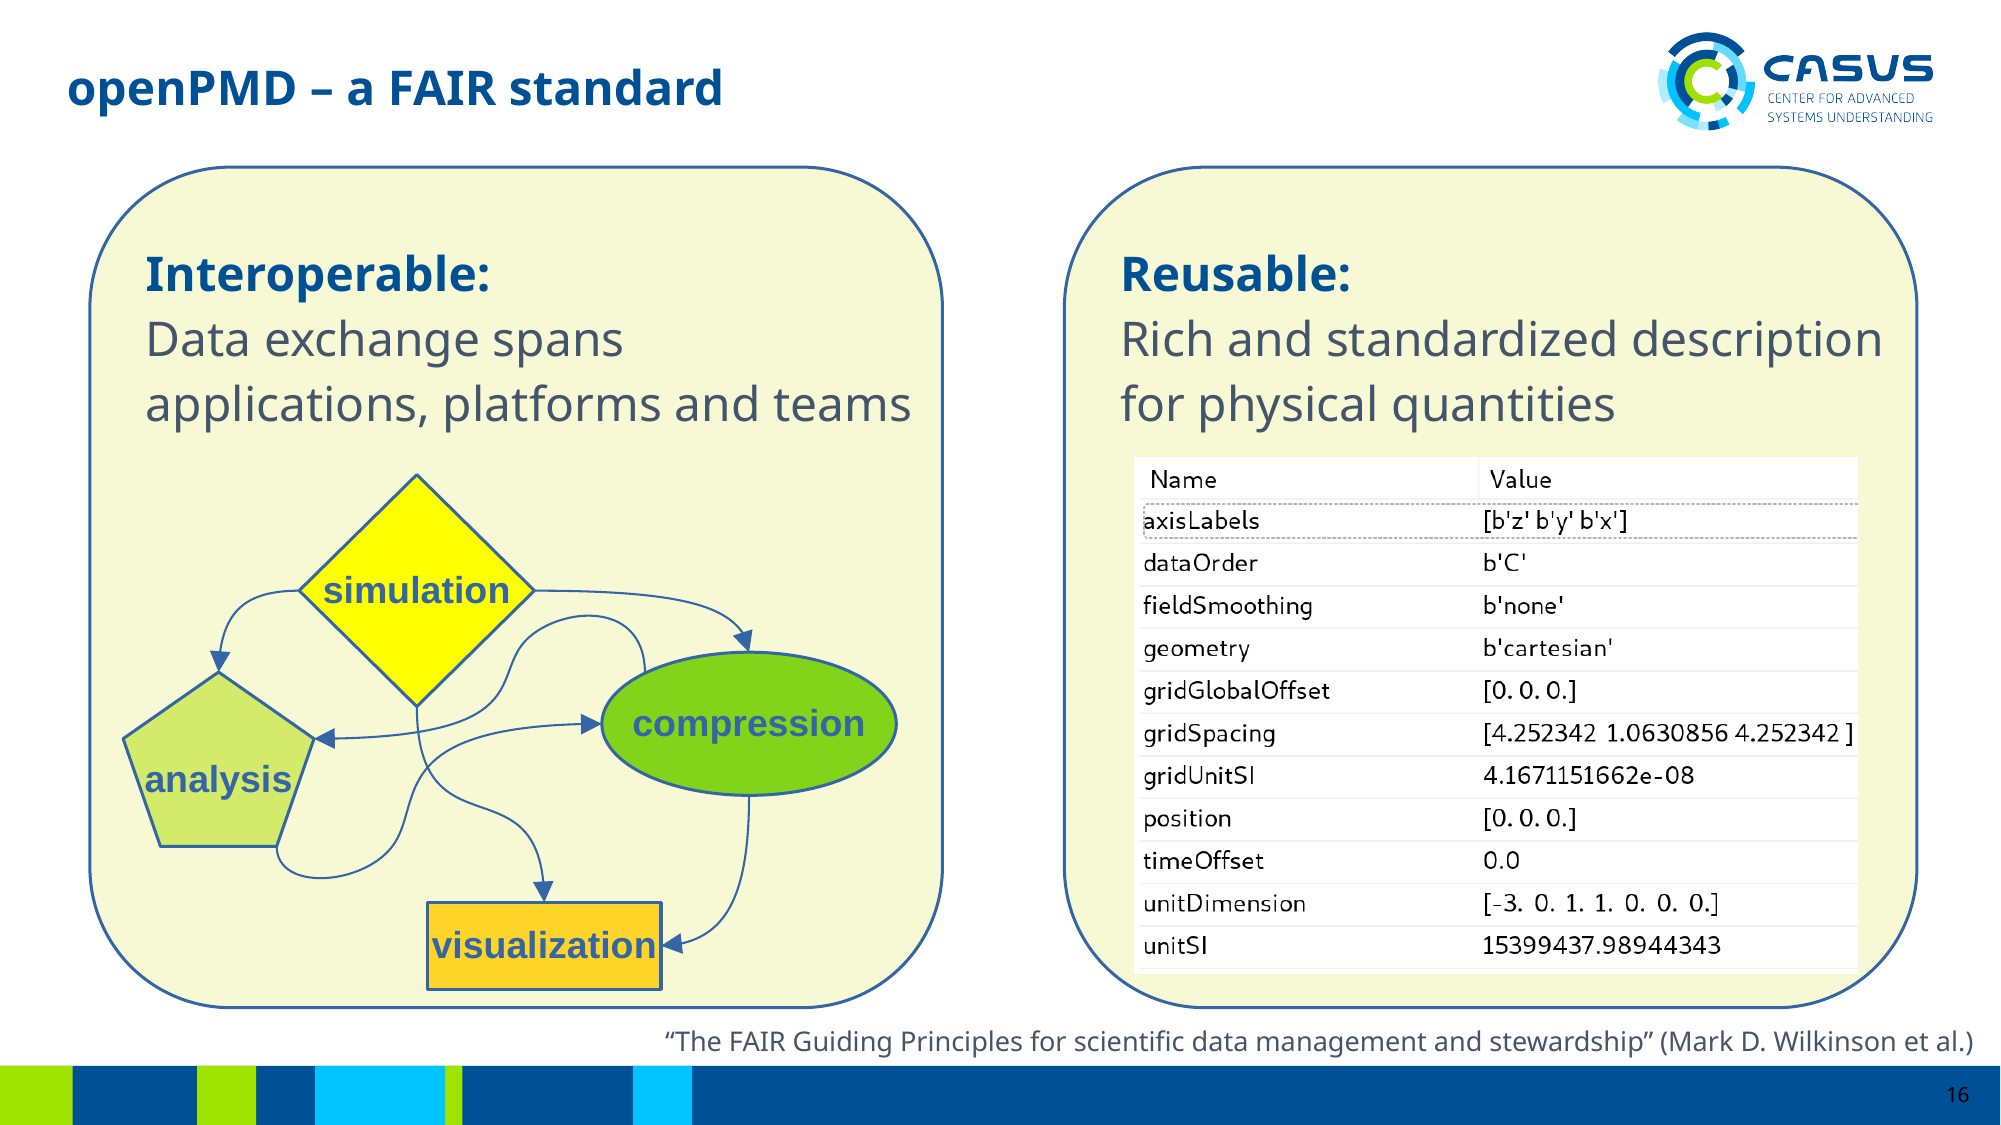

# openPMD – a FAIR standard
Interoperable:
Data exchange spans
applications, platforms and teams
Reusable:
Rich and standardized description
for physical quantities
simulation
compression
analysis
visualization
“The FAIR Guiding Principles for scientific data management and stewardship” (Mark D. Wilkinson et al.)
16